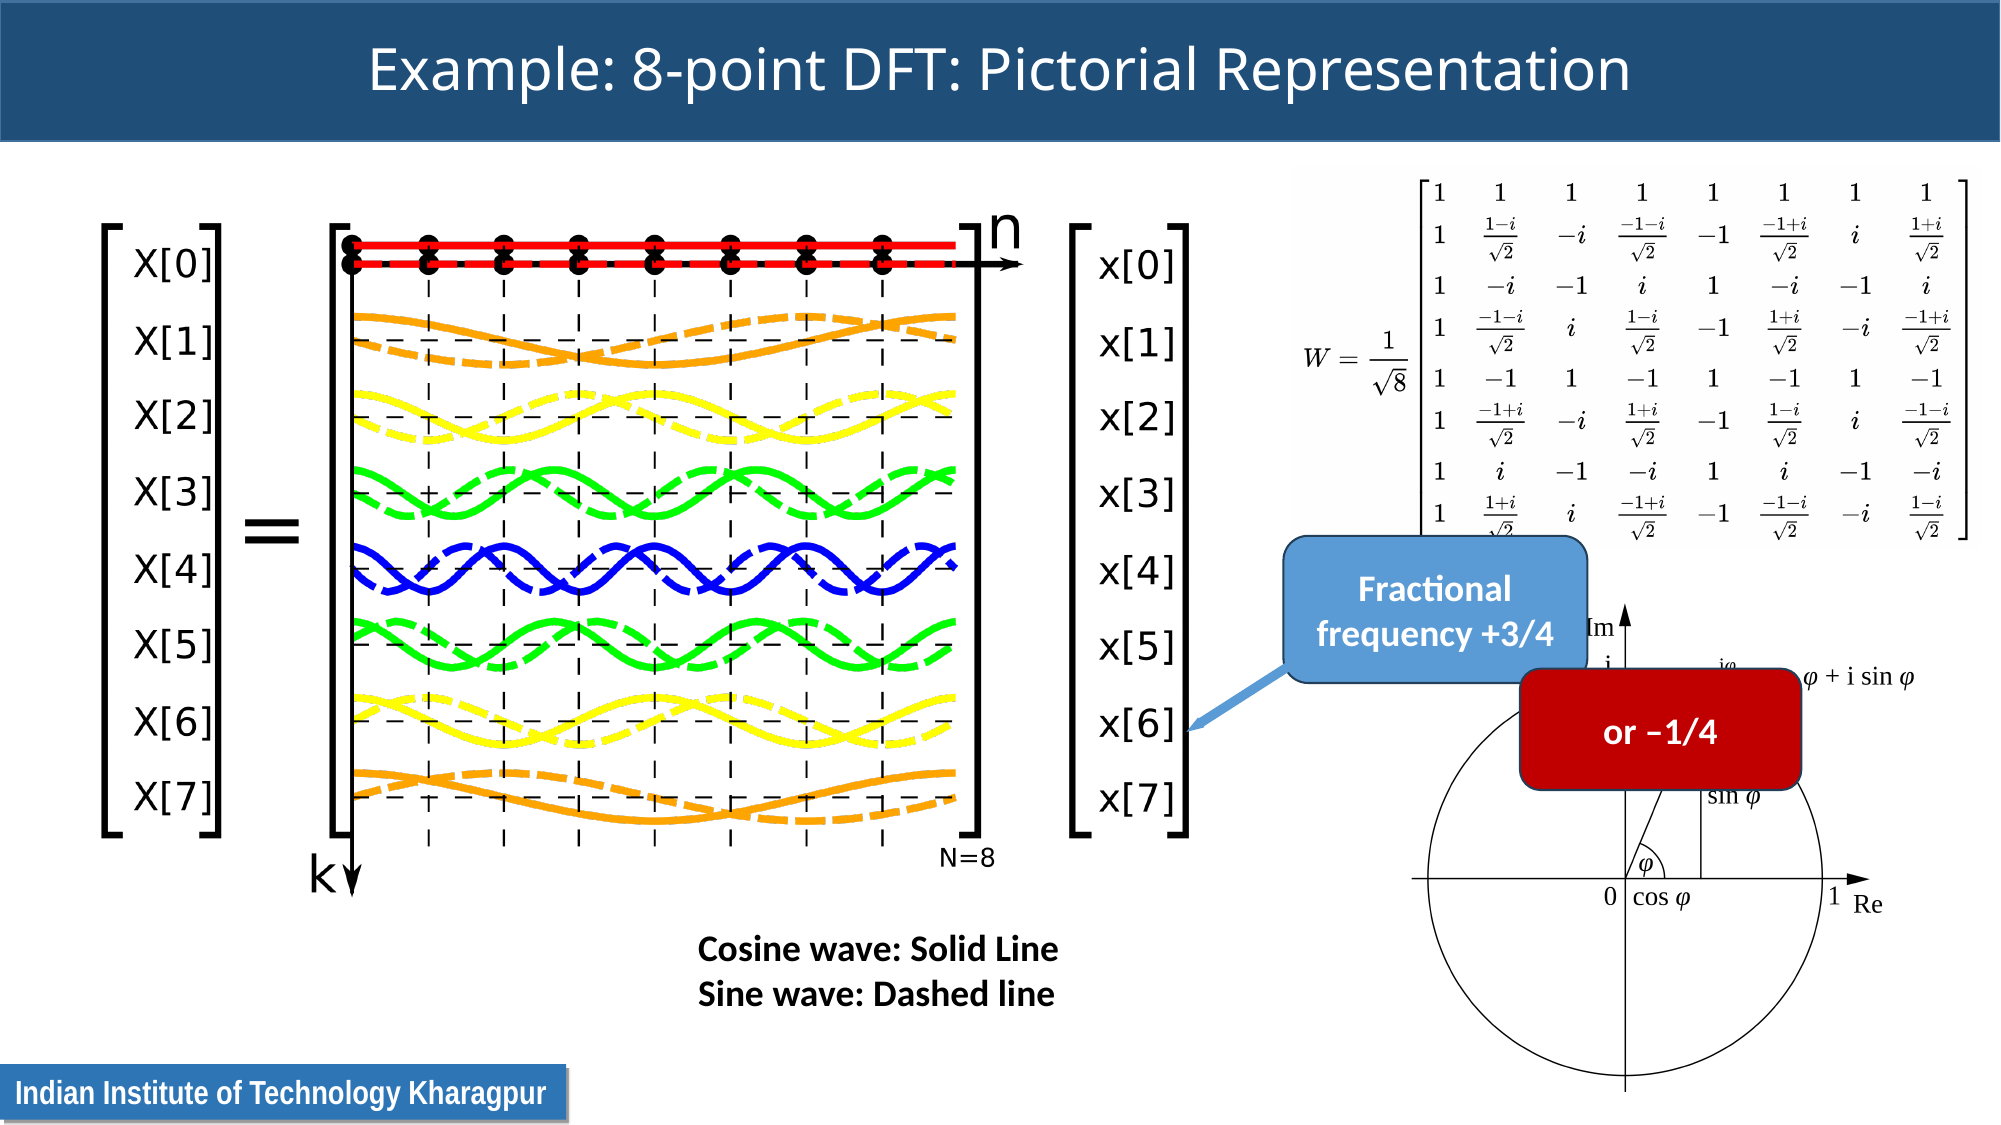

# Example: 8-point DFT: Pictorial Representation
Fractional frequency +3/4
or –1/4
Cosine wave: Solid Line
Sine wave: Dashed line